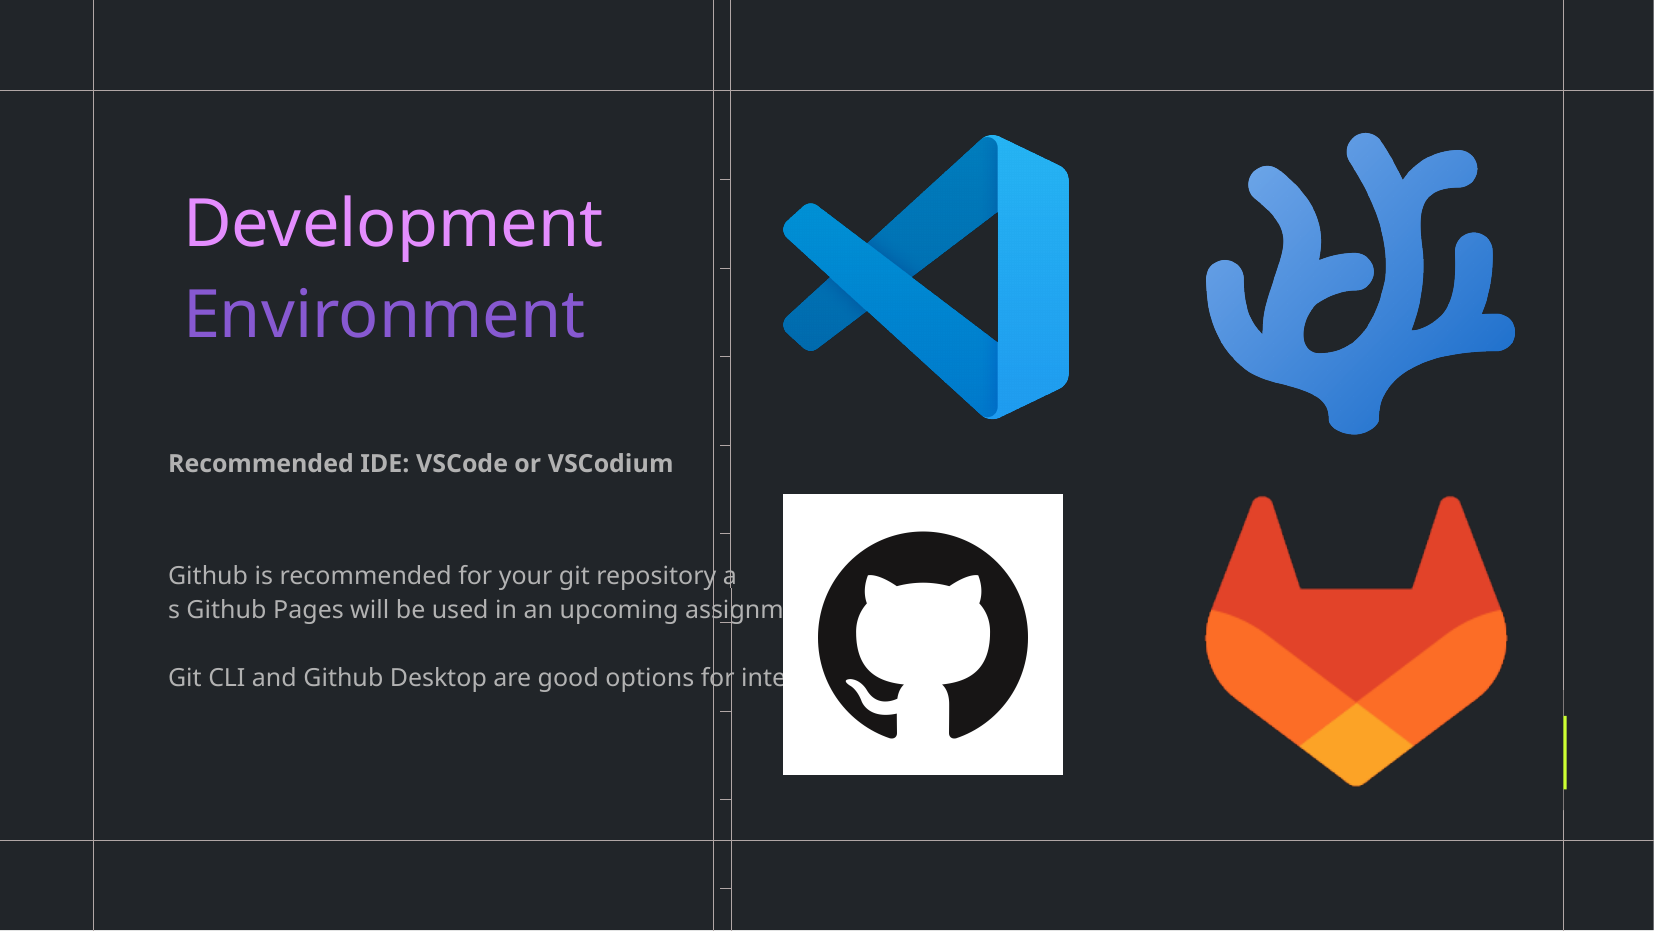

Development
Environment
Recommended IDE: VSCode or VSCodium
Github is recommended for your git repository a
s Github Pages will be used in an upcoming assignment.
Git CLI and Github Desktop are good options for interacting with Github.